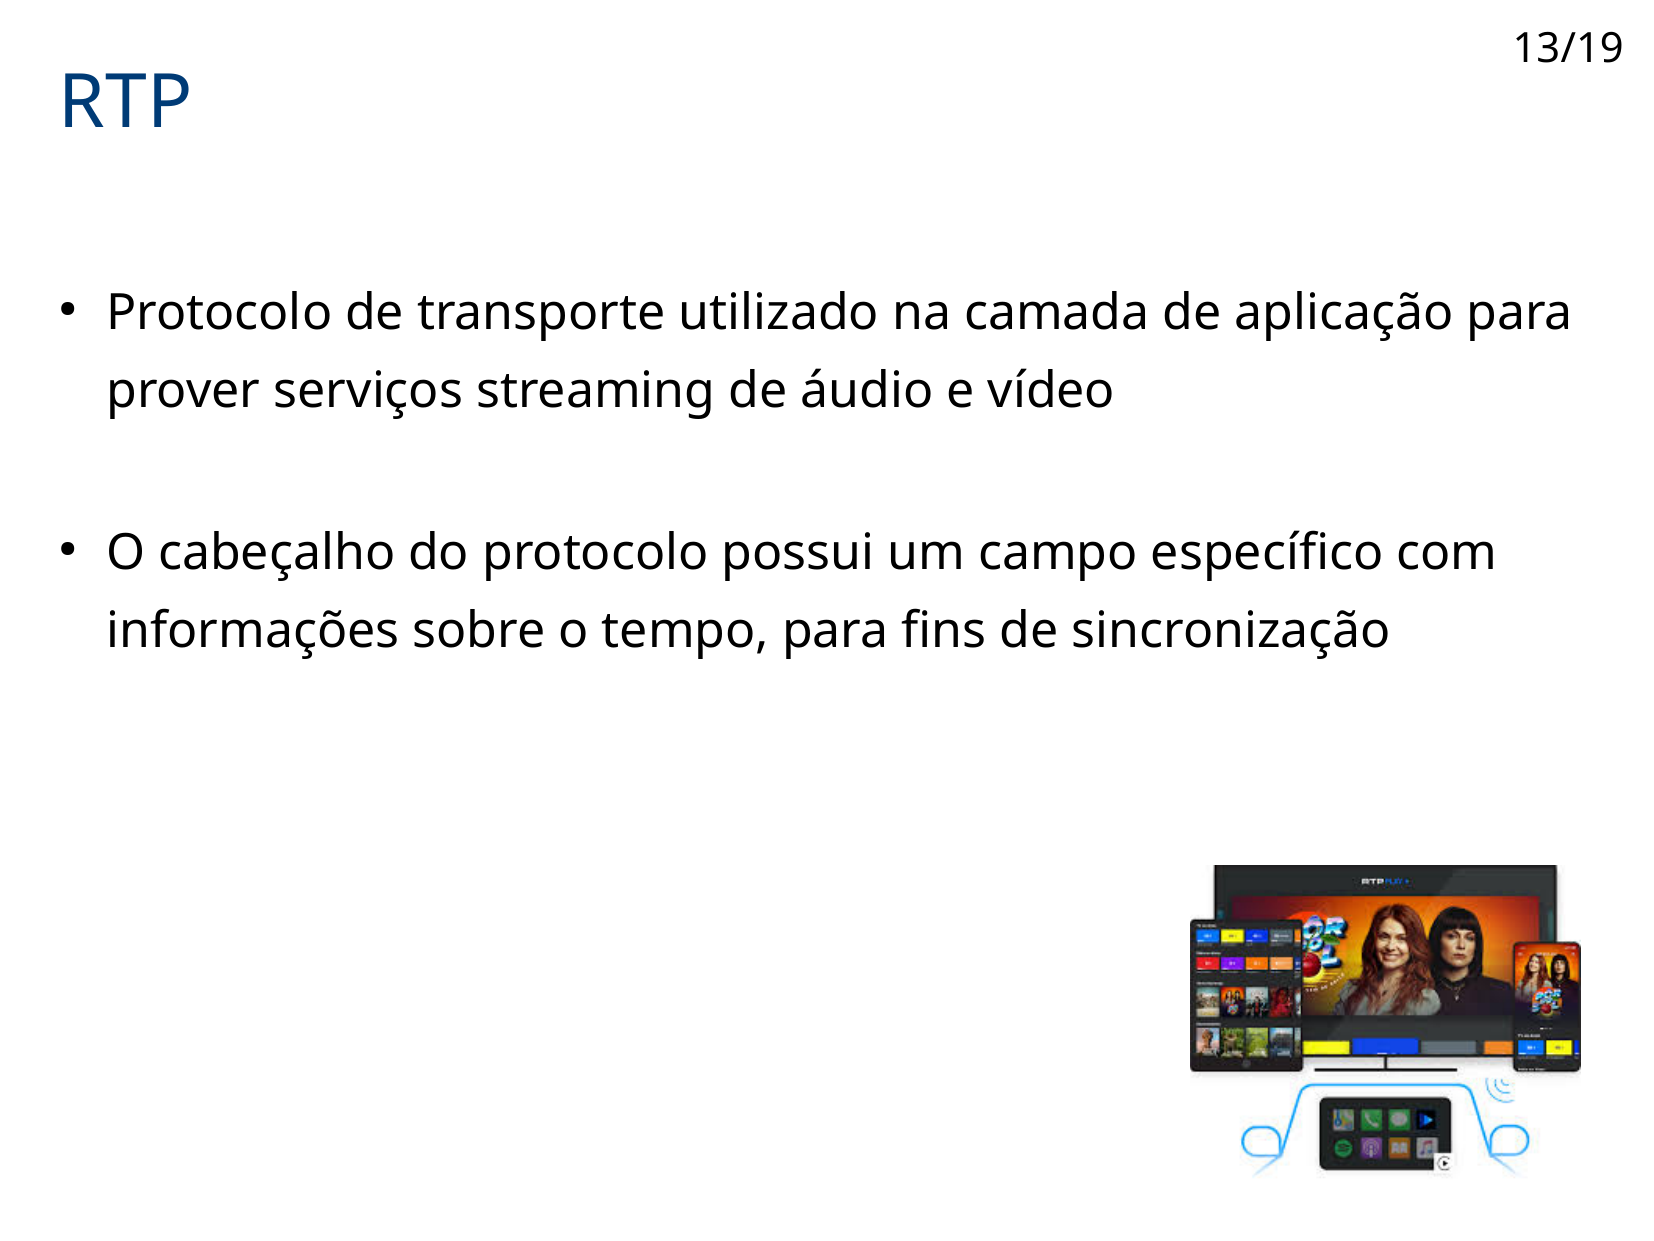

13
# RTP
Protocolo de transporte utilizado na camada de aplicação para prover serviços streaming de áudio e vídeo
O cabeçalho do protocolo possui um campo específico com informações sobre o tempo, para fins de sincronização